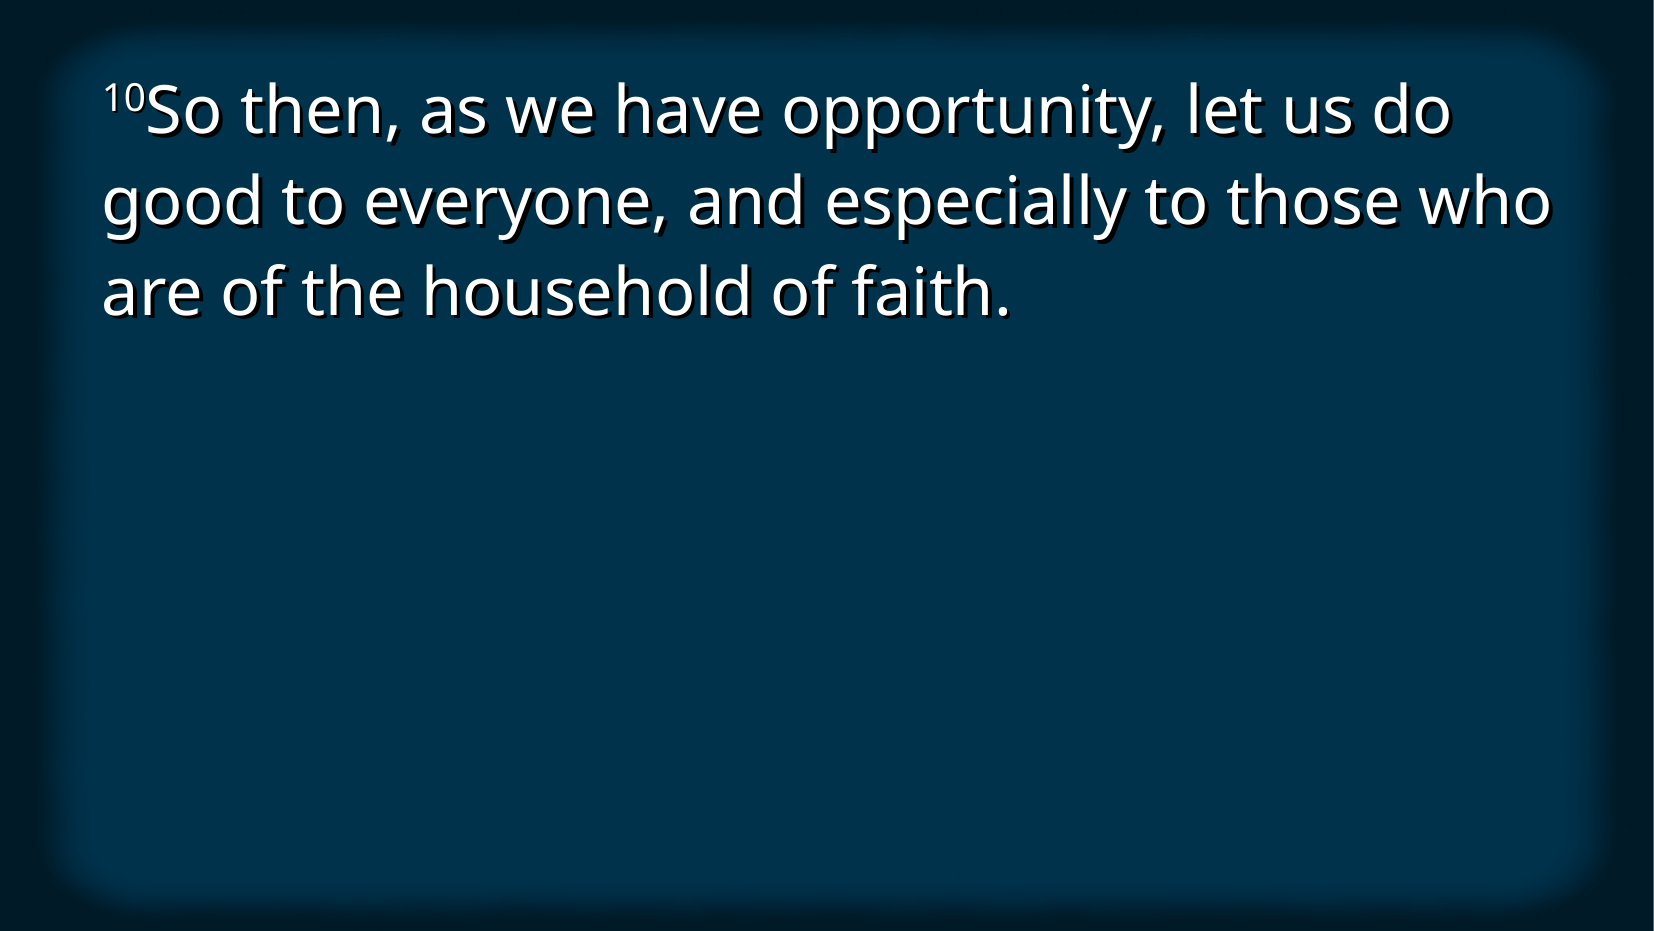

10So then, as we have opportunity, let us do good to everyone, and especially to those who are of the household of faith.